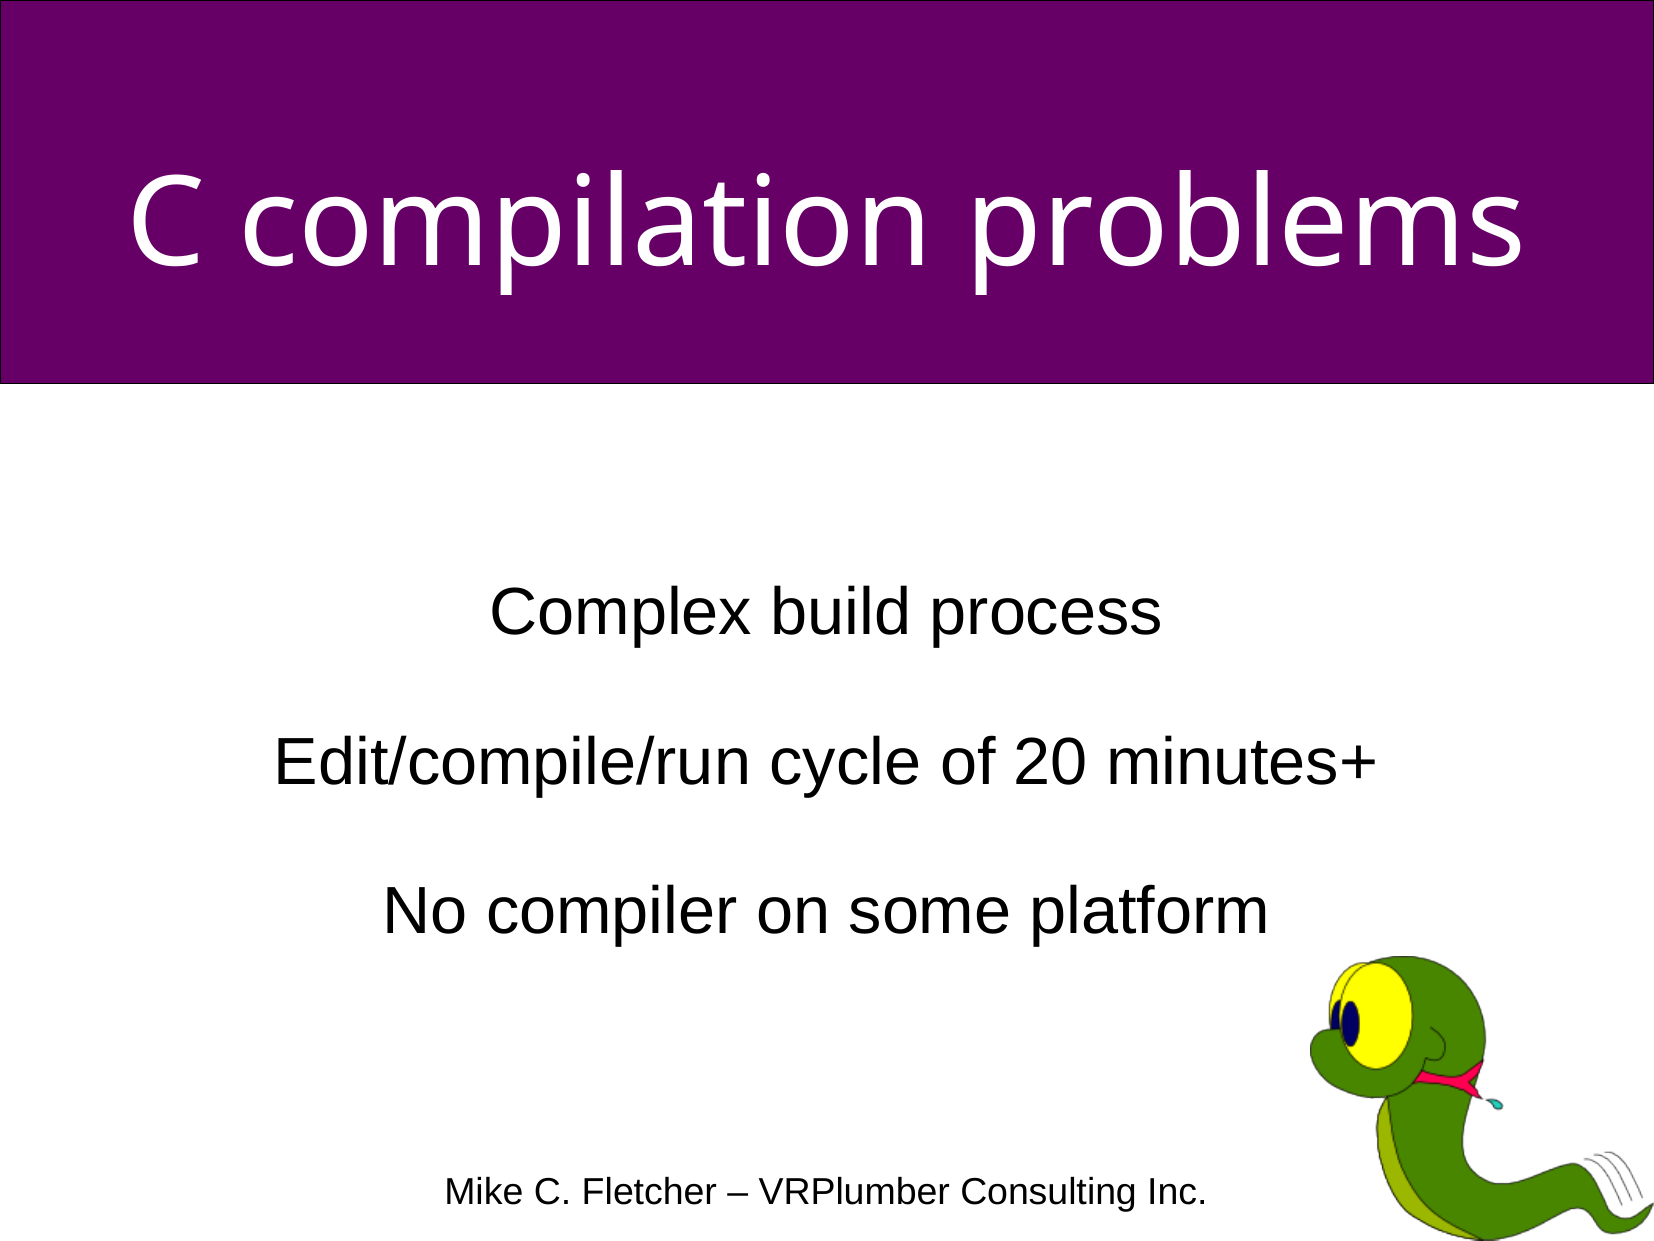

# C compilation problems
Complex build process
Edit/compile/run cycle of 20 minutes+
No compiler on some platform